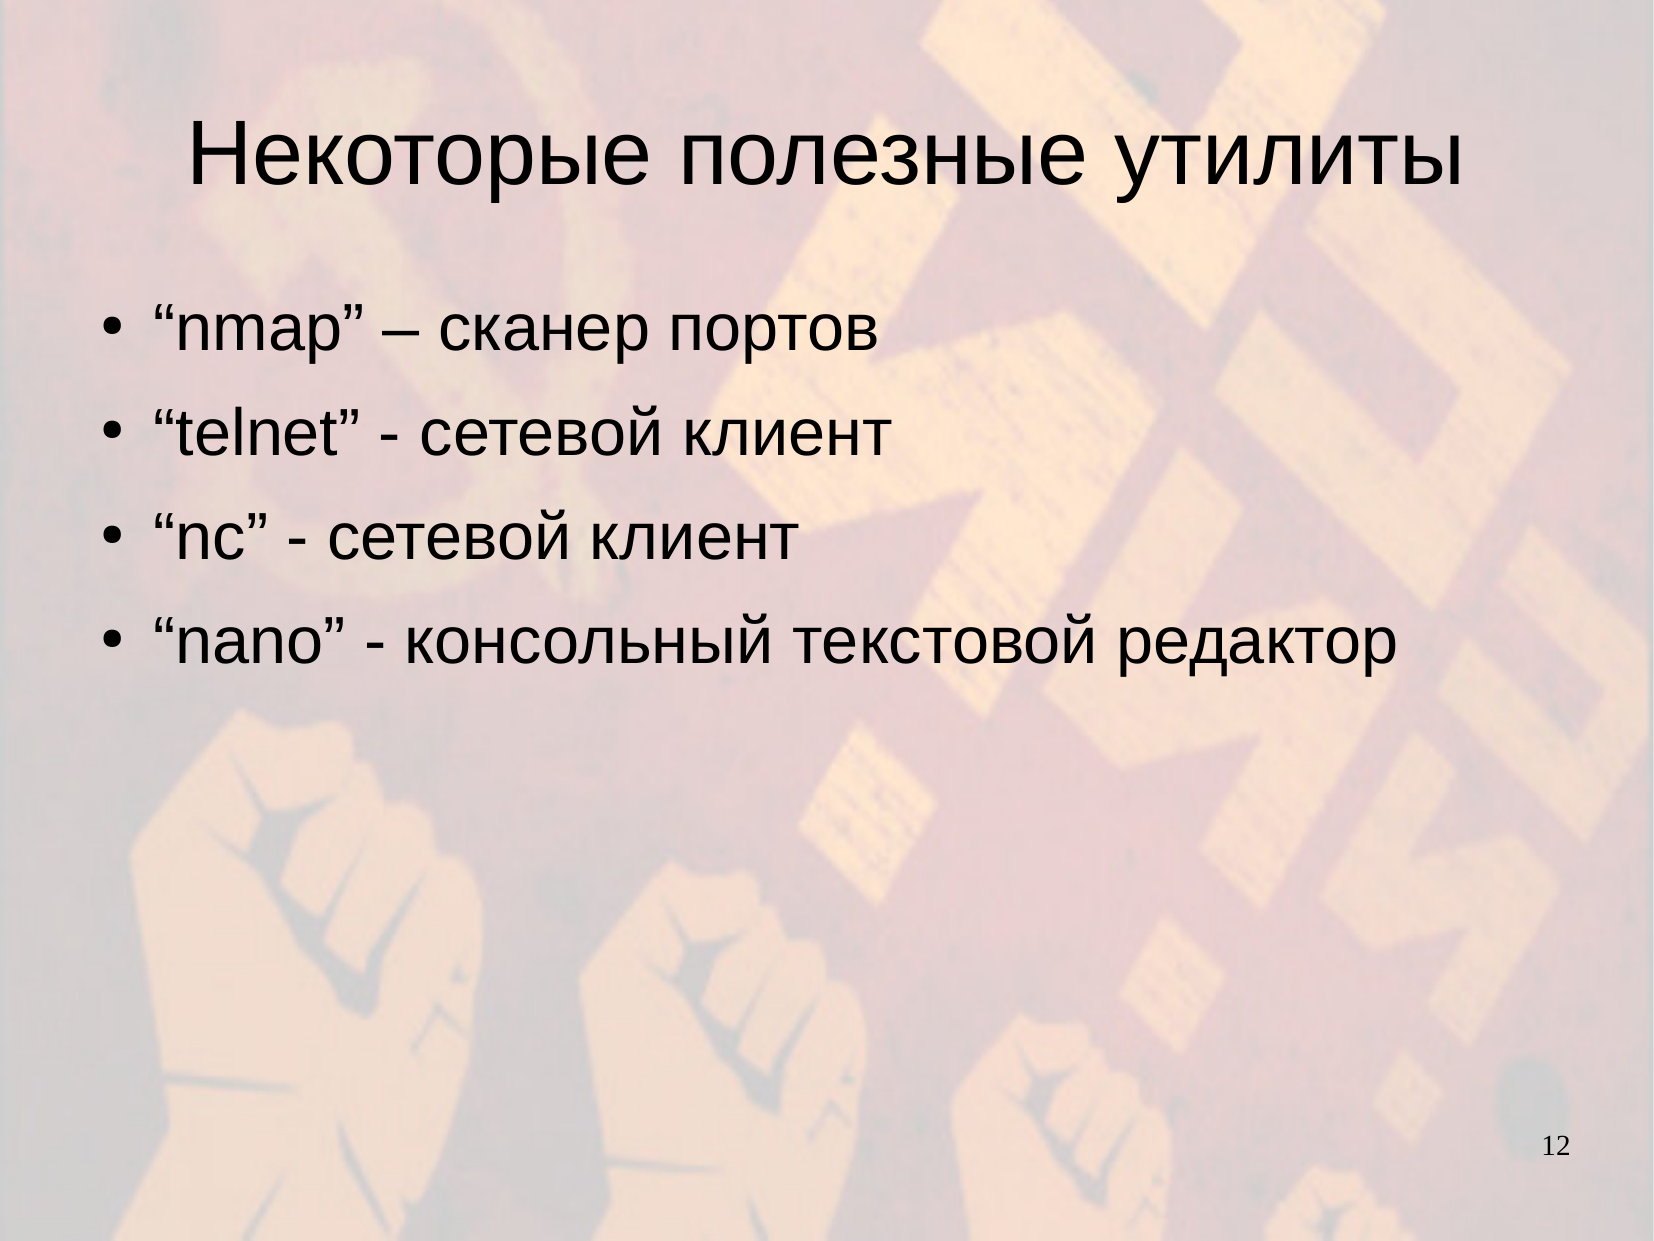

# Некоторые полезные утилиты
“nmap” – сканер портов
“telnet” - сетевой клиент
“nc” - сетевой клиент
“nano” - консольный текстовой редактор
12